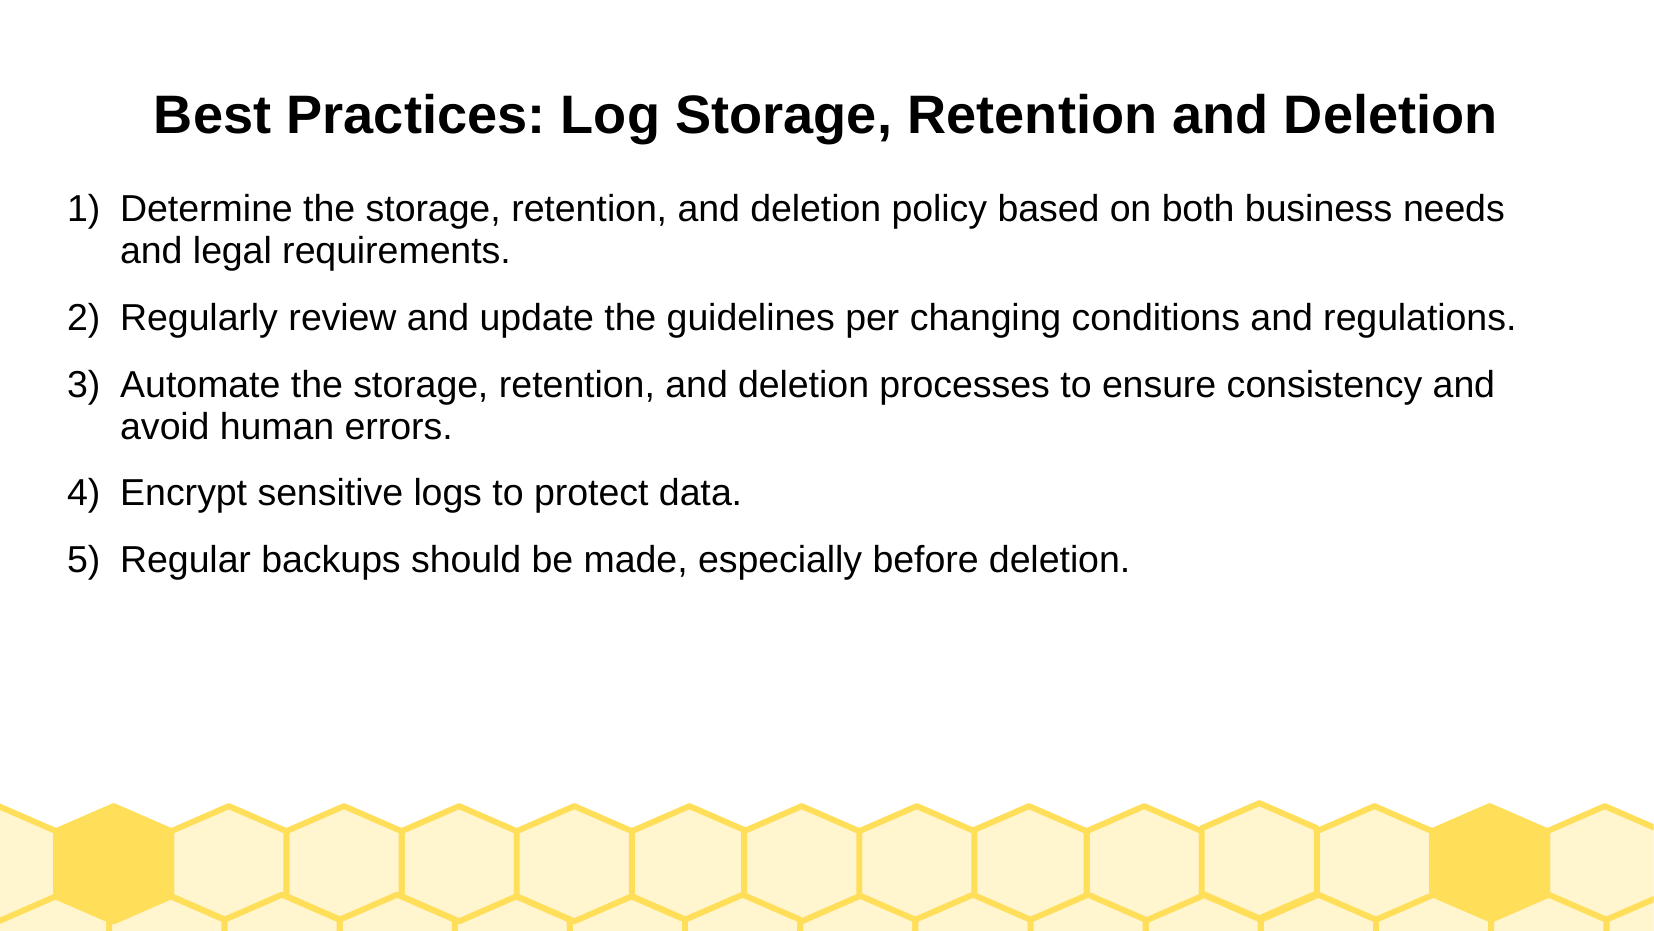

# Best Practices: Log Storage, Retention and Deletion
Determine the storage, retention, and deletion policy based on both business needs and legal requirements.
Regularly review and update the guidelines per changing conditions and regulations.
Automate the storage, retention, and deletion processes to ensure consistency and avoid human errors.
Encrypt sensitive logs to protect data.
Regular backups should be made, especially before deletion.